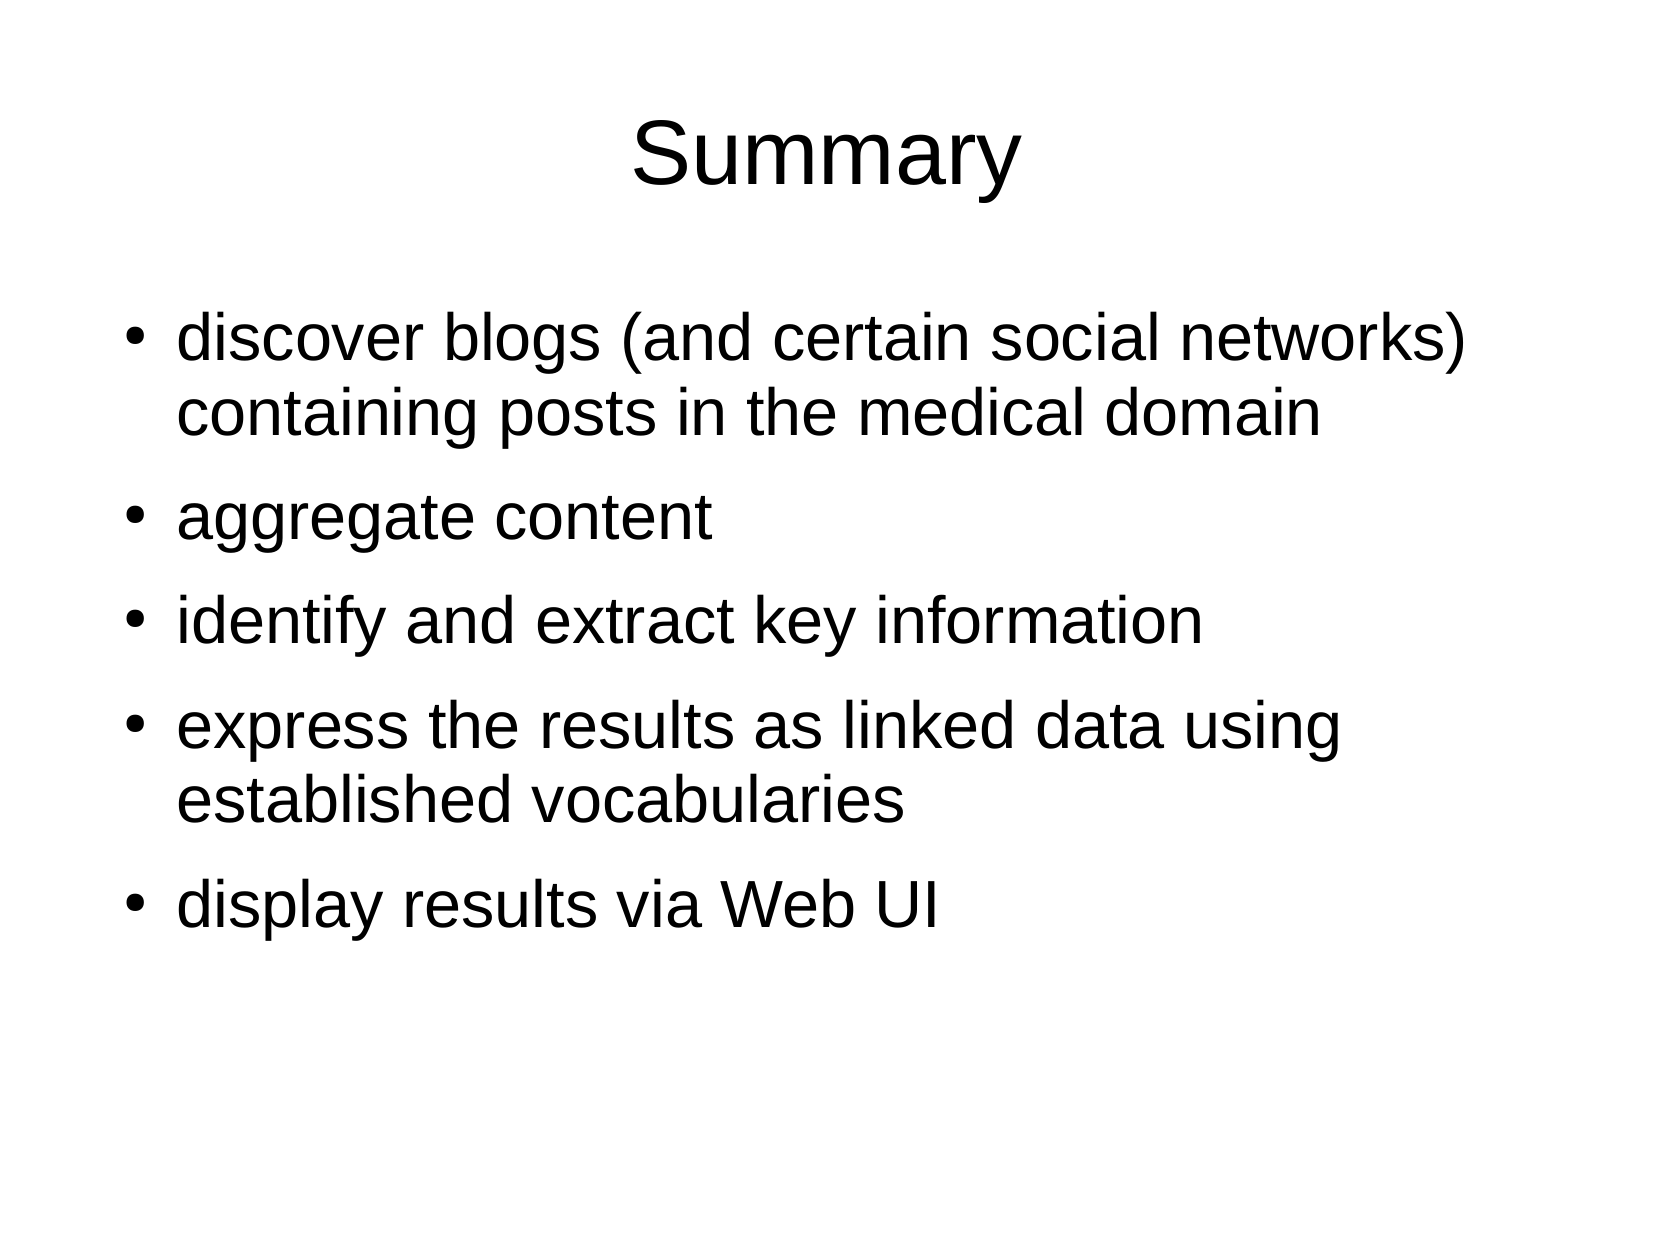

# Summary
discover blogs (and certain social networks) containing posts in the medical domain
aggregate content
identify and extract key information
express the results as linked data using established vocabularies
display results via Web UI